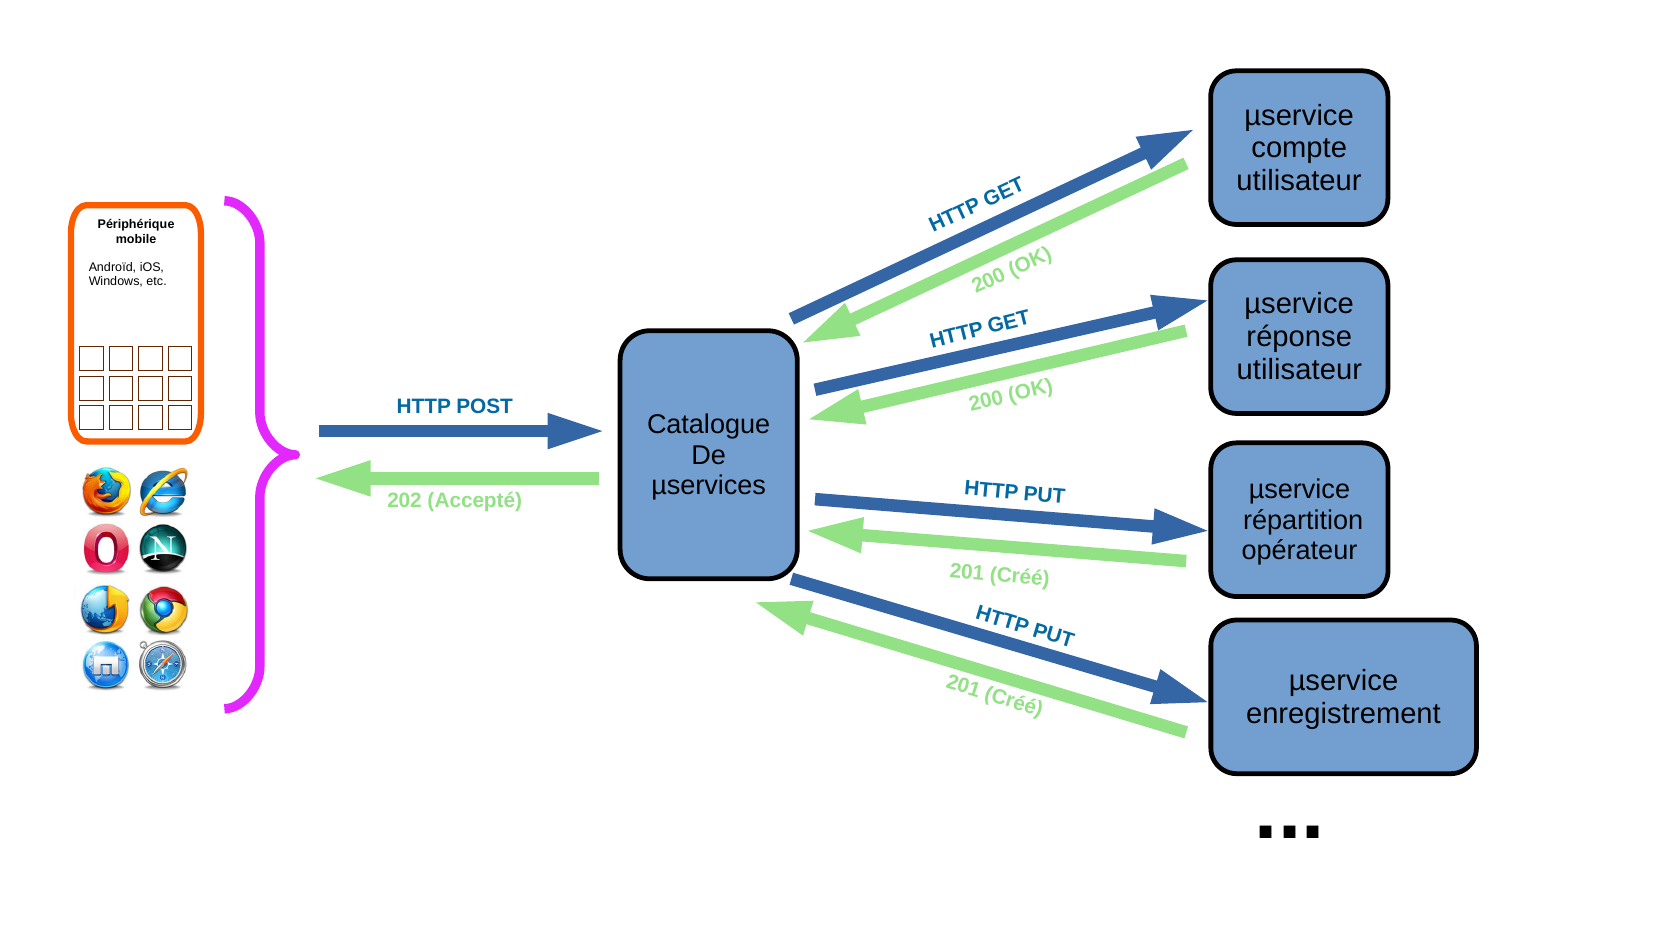

µservice
compte
utilisateur
HTTP GET
200 (OK)
Périphérique mobile
Androïd, iOS,
Windows, etc.
µservice
réponse utilisateur
HTTP GET
200 (OK)
Catalogue
De
µservices
HTTP POST
µservice
 répartition opérateur
HTTP PUT
201 (Créé)
202 (Accepté)
HTTP PUT
µservice
enregistrement
201 (Créé)
...